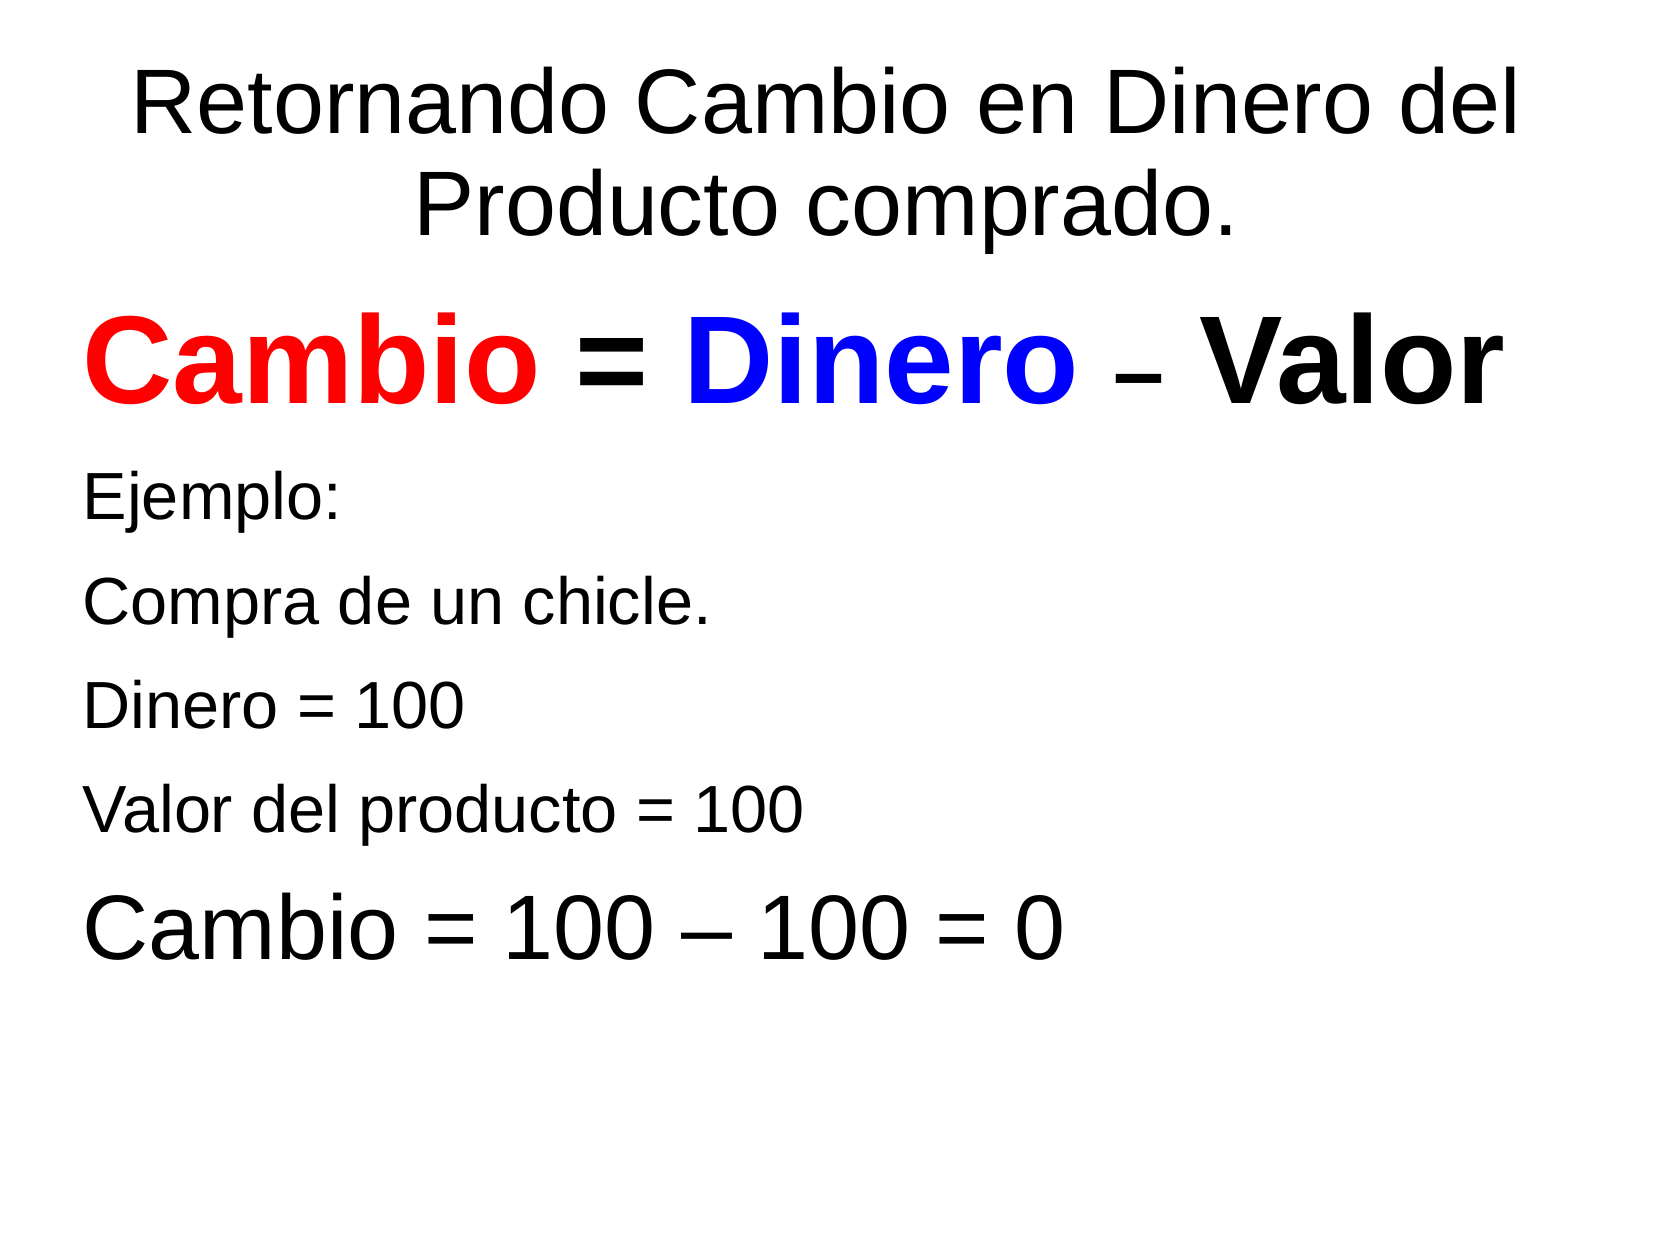

# Retornando Cambio en Dinero del Producto comprado.
Cambio = Dinero – Valor
Ejemplo:
Compra de un chicle.
Dinero = 100
Valor del producto = 100
Cambio = 100 – 100 = 0